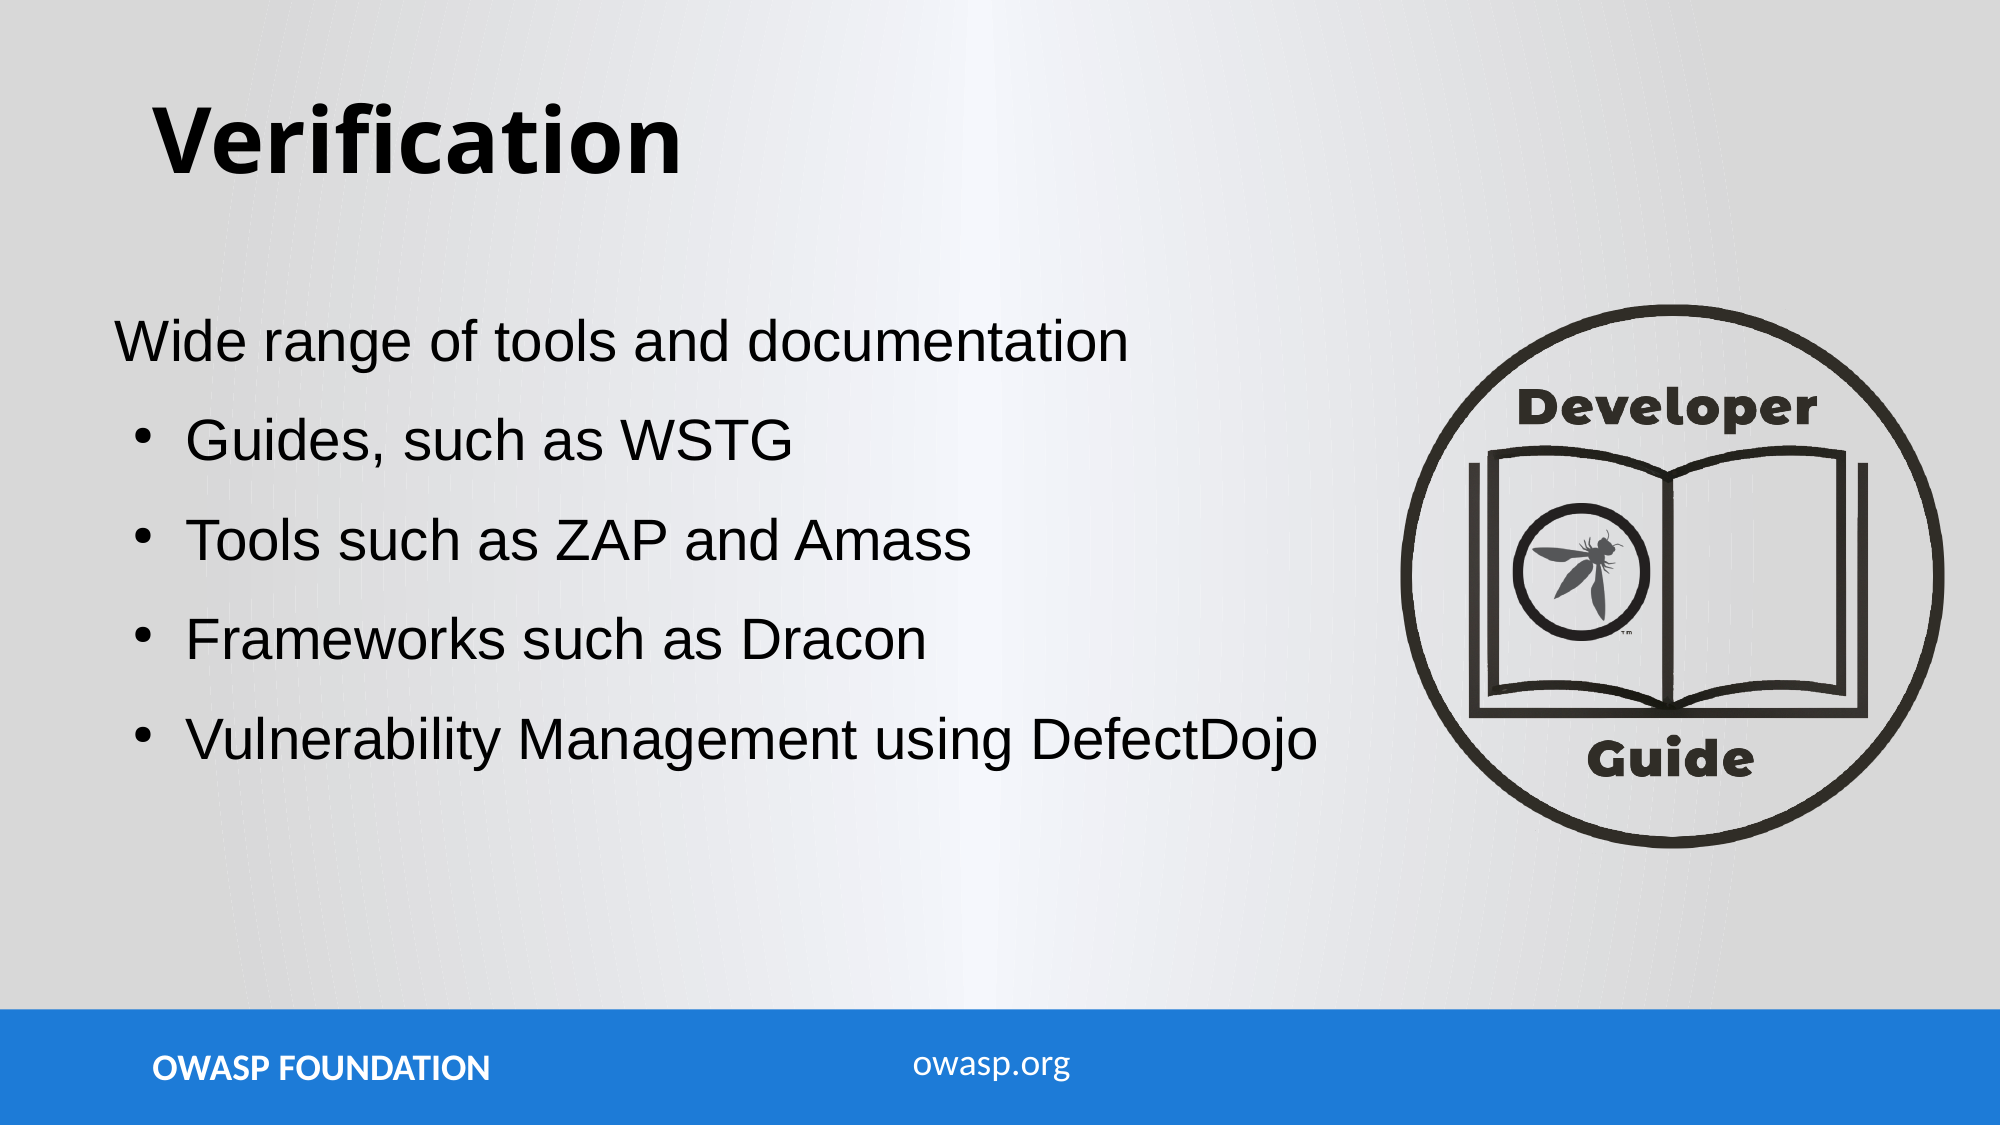

# Verification
Wide range of tools and documentation
Guides, such as WSTG
Tools such as ZAP and Amass
Frameworks such as Dracon
Vulnerability Management using DefectDojo